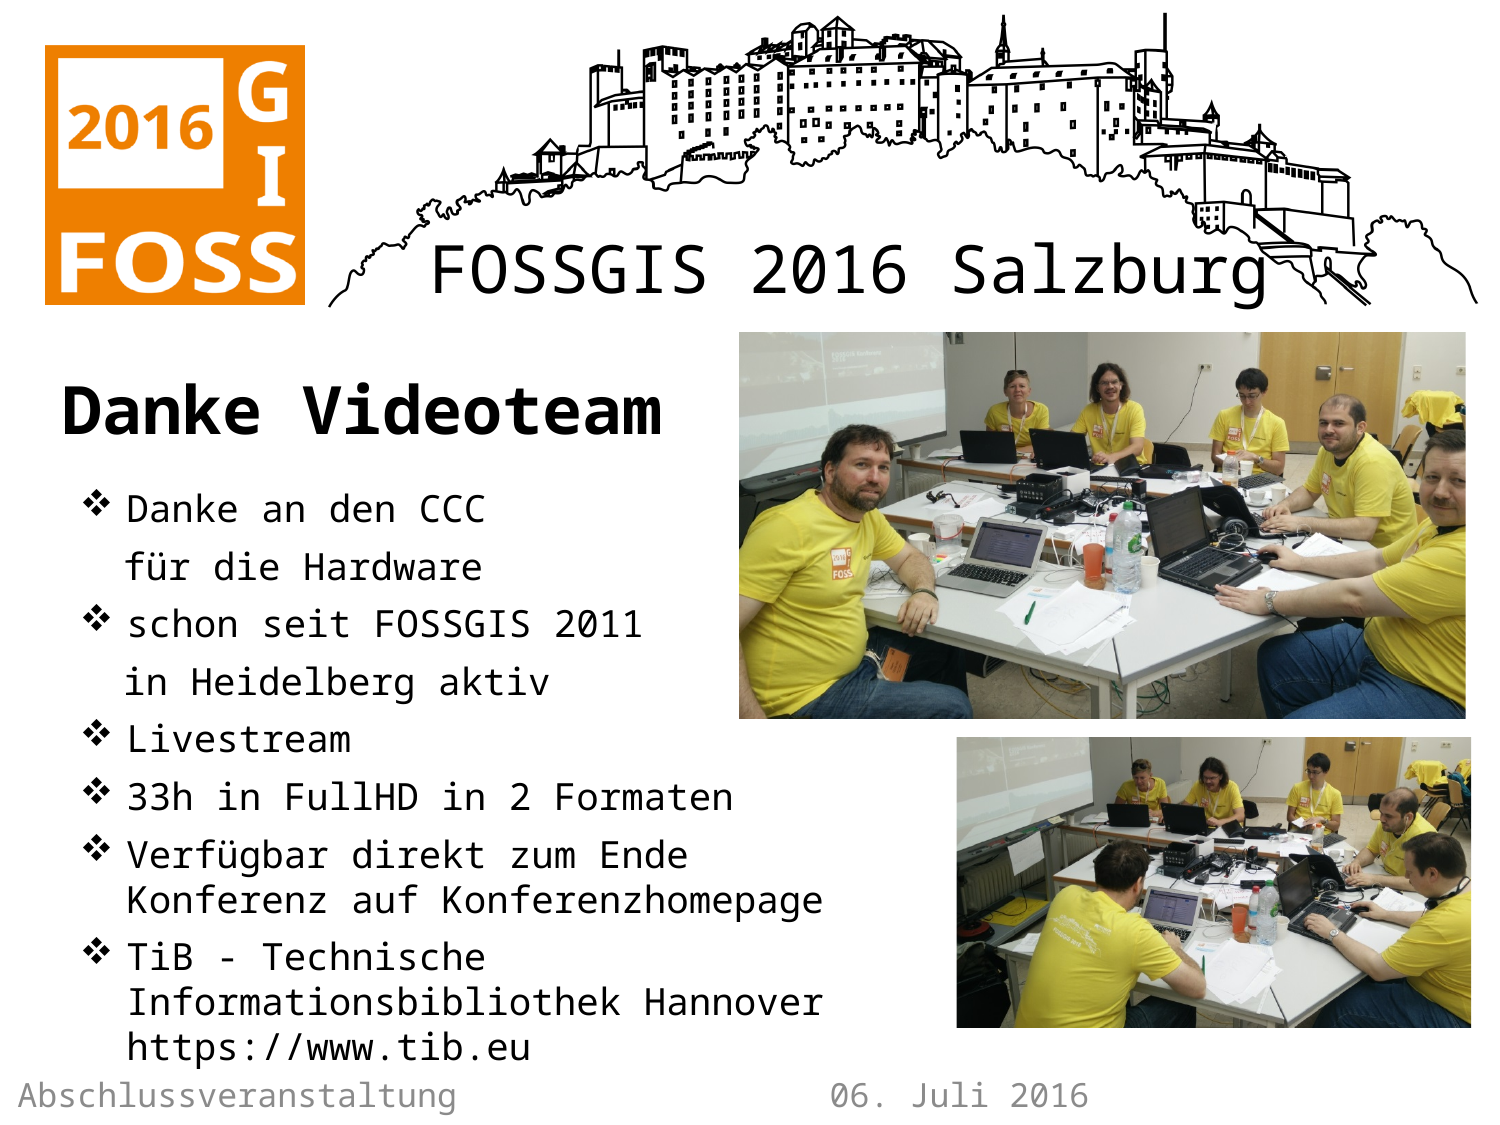

FOSSGIS 2016 Salzburg
Danke Videoteam
Danke an den CCC
für die Hardware
schon seit FOSSGIS 2011
in Heidelberg aktiv
Livestream
33h in FullHD in 2 Formaten
Verfügbar direkt zum Ende Konferenz auf Konferenzhomepage
TiB - Technische Informationsbibliothek Hannover https://www.tib.eu
# Abschlussveranstaltung						06. Juli 2016